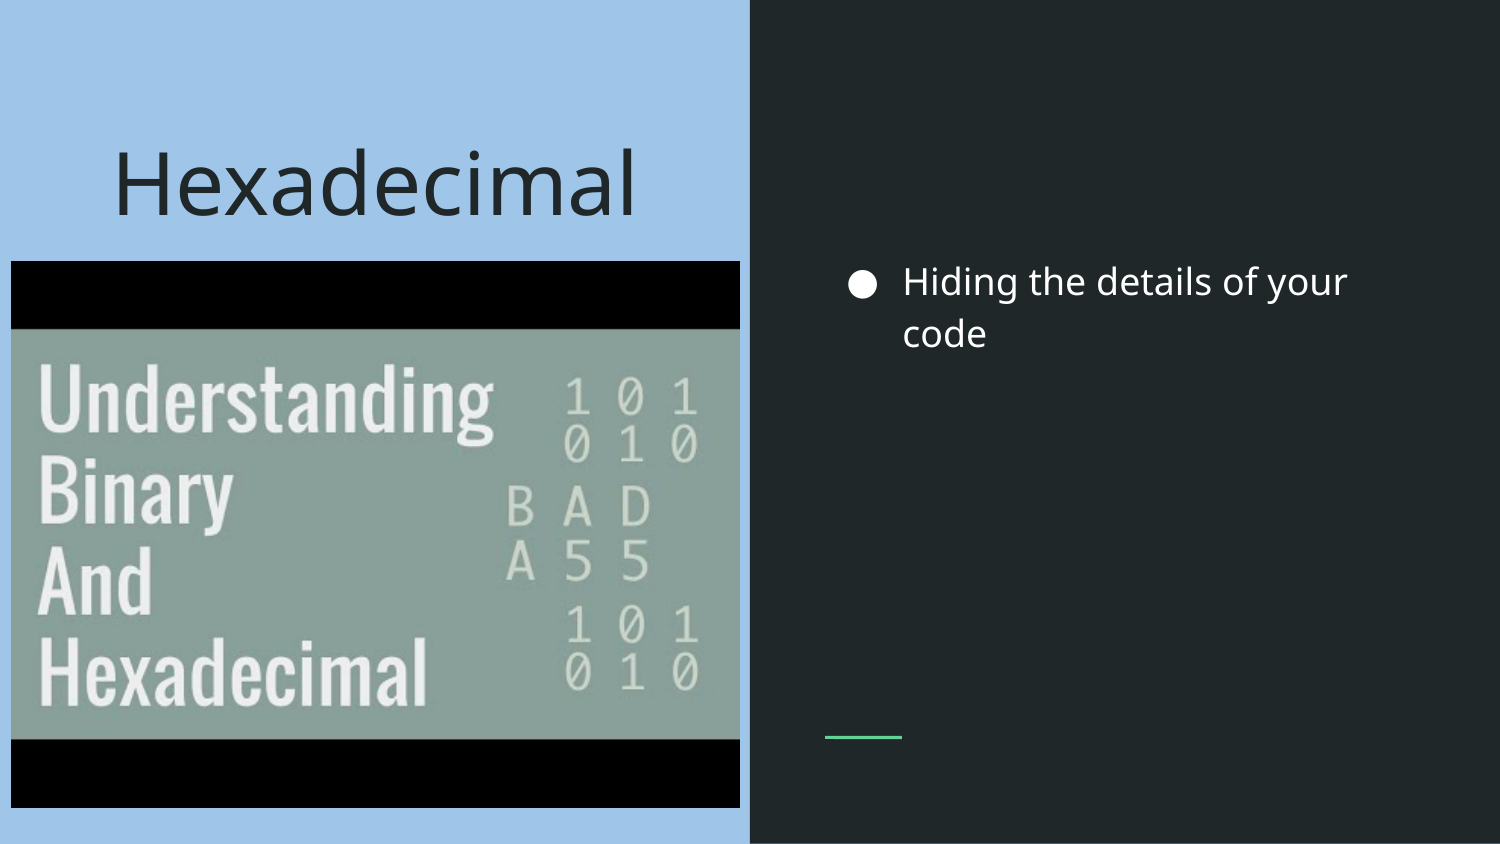

# Hexadecimal
Hiding the details of your code